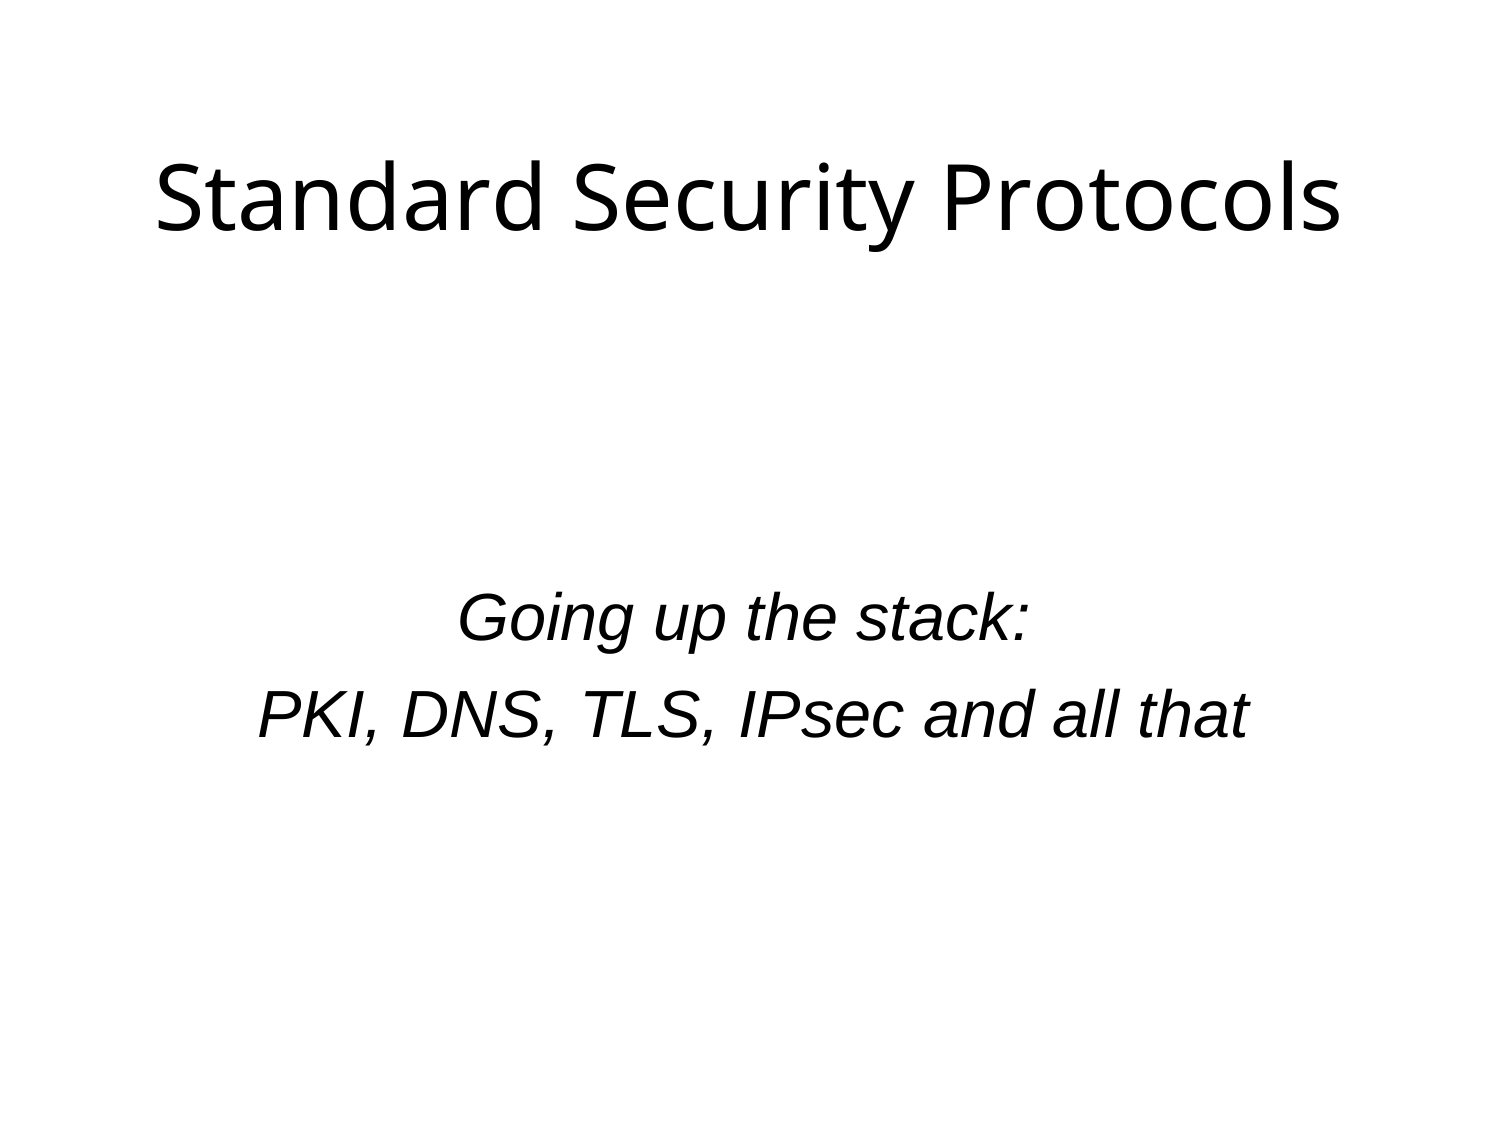

# Standard Security Protocols
Going up the stack:
PKI, DNS, TLS, IPsec and all that